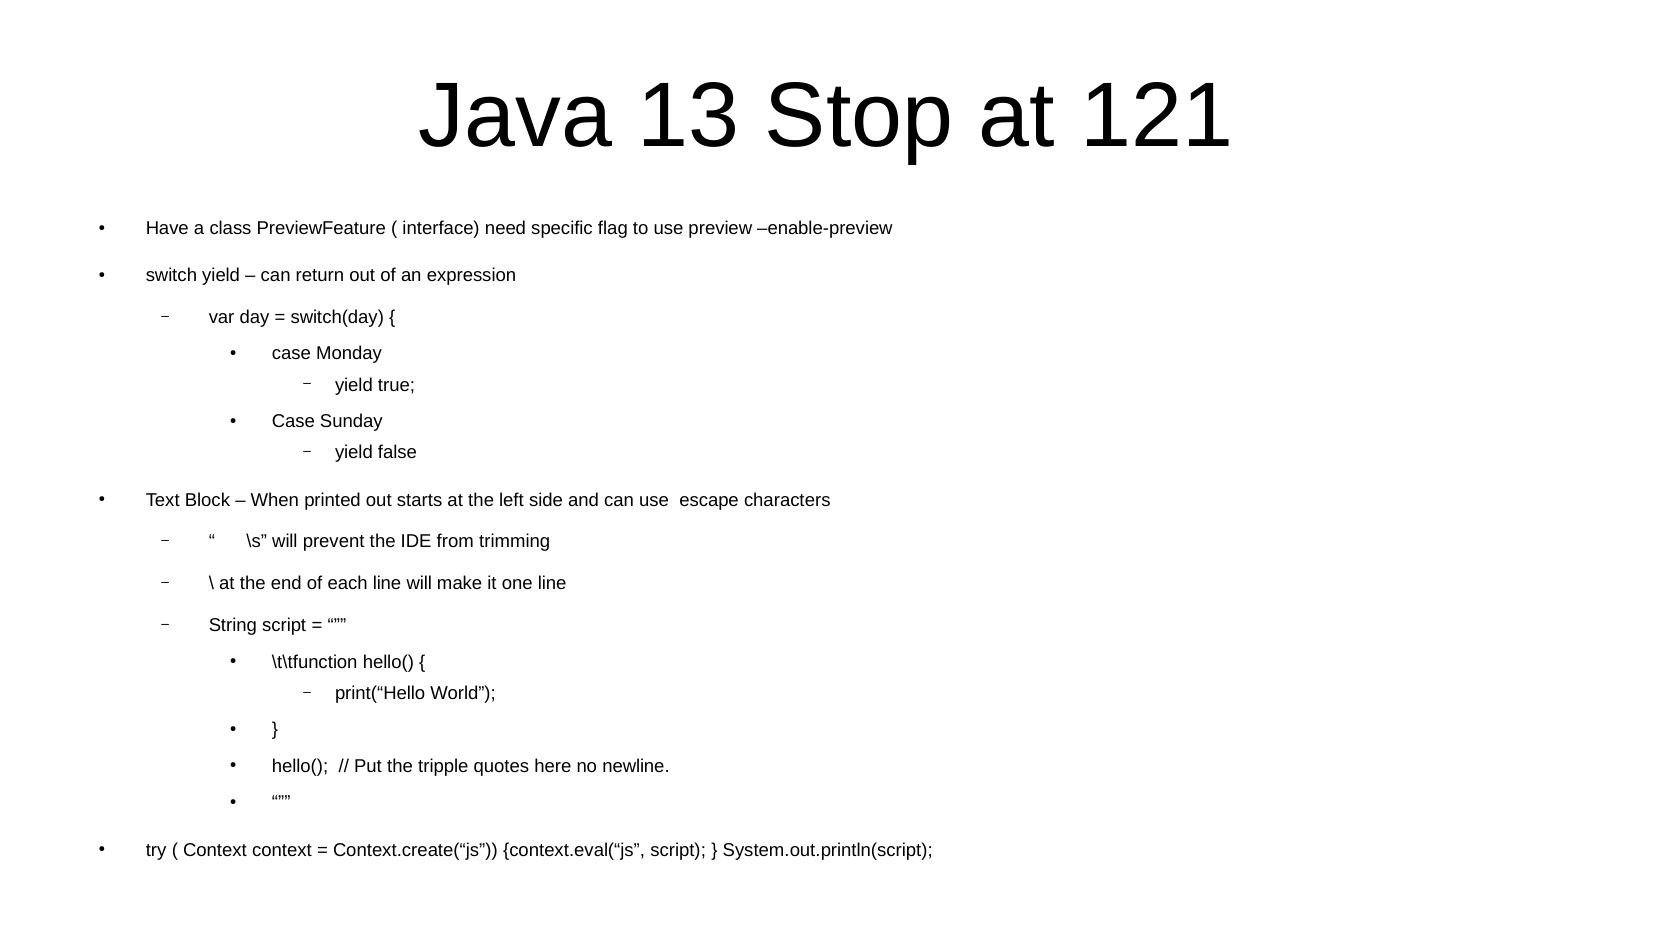

# Java 13 Stop at 121
Have a class PreviewFeature ( interface) need specific flag to use preview –enable-preview
switch yield – can return out of an expression
var day = switch(day) {
case Monday
yield true;
Case Sunday
yield false
Text Block – When printed out starts at the left side and can use escape characters
“ \s” will prevent the IDE from trimming
\ at the end of each line will make it one line
String script = “””
\t\tfunction hello() {
print(“Hello World”);
}
hello();						// Put the tripple quotes here no newline.
“””
try ( Context context = Context.create(“js”)) {context.eval(“js”, script); } System.out.println(script);